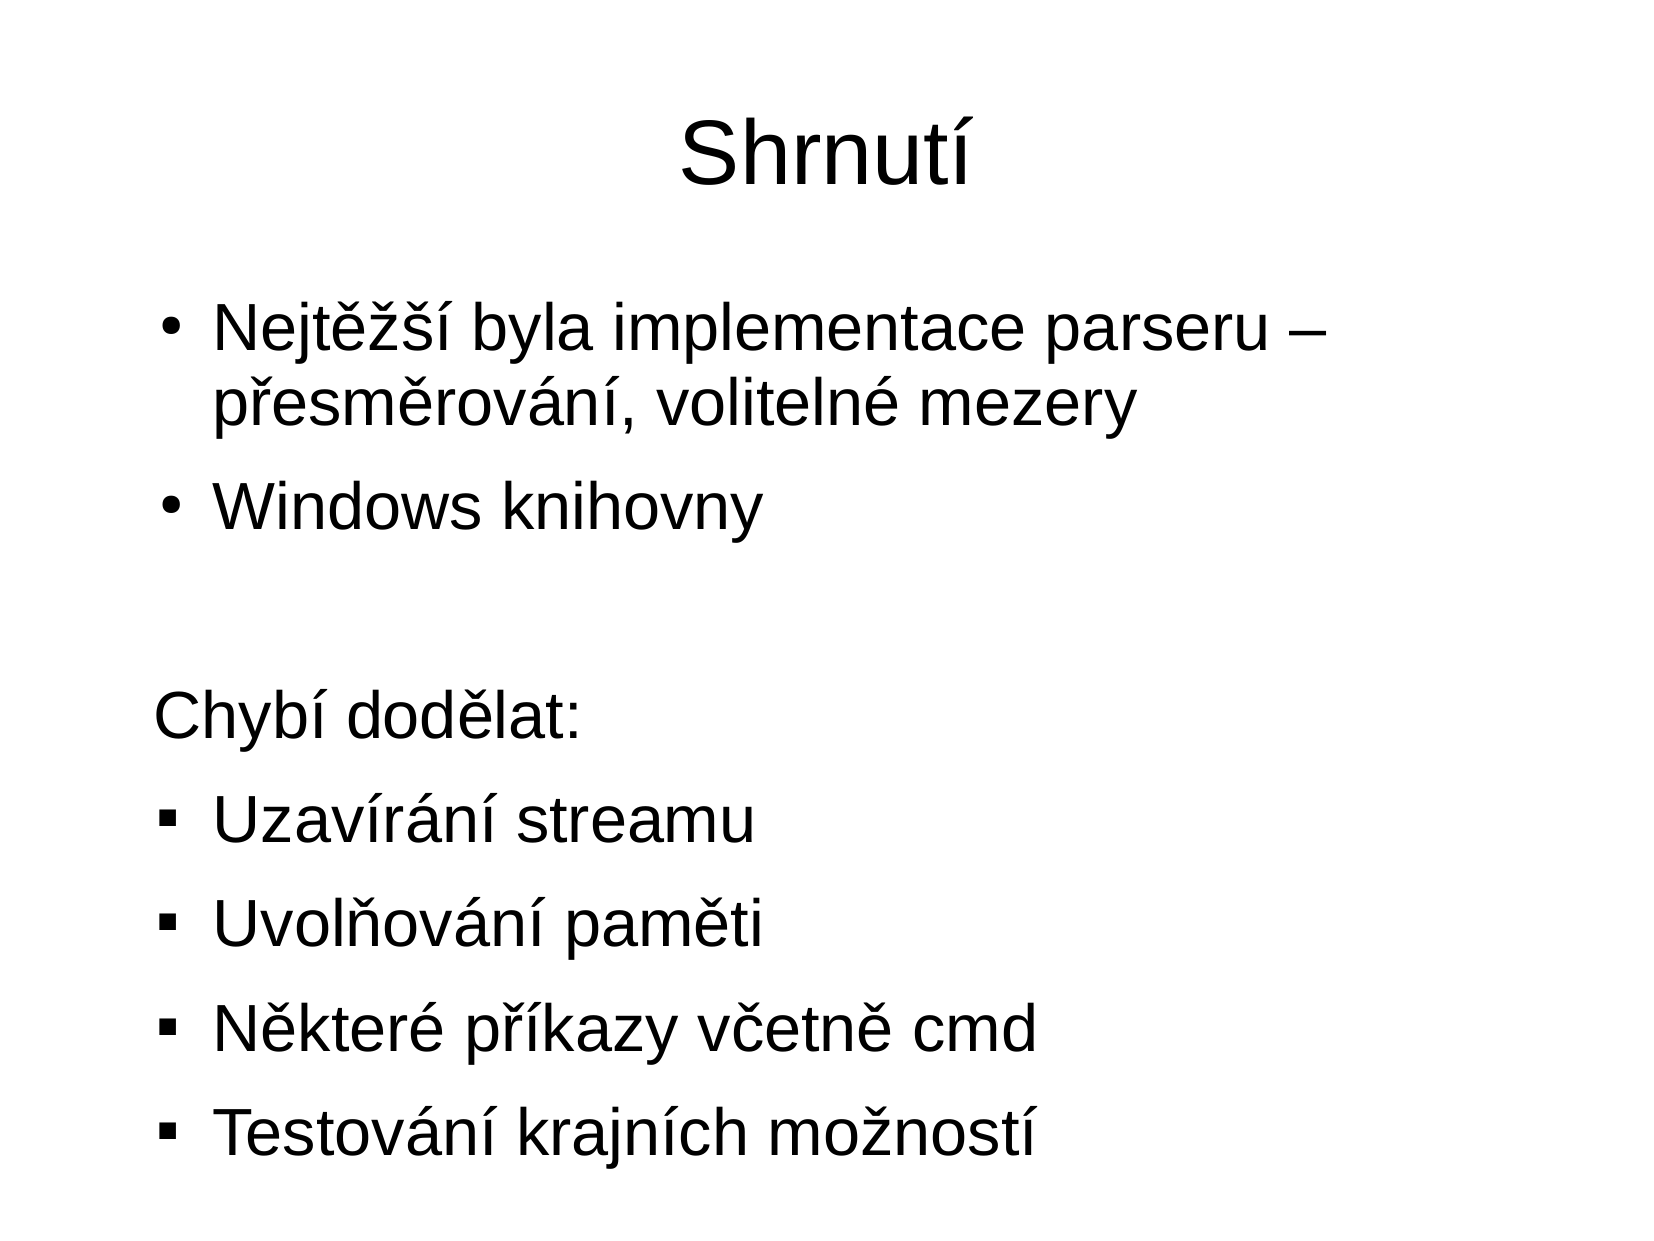

# Shrnutí
Nejtěžší byla implementace parseru – přesměrování, volitelné mezery
Windows knihovny
Chybí dodělat:
Uzavírání streamu
Uvolňování paměti
Některé příkazy včetně cmd
Testování krajních možností